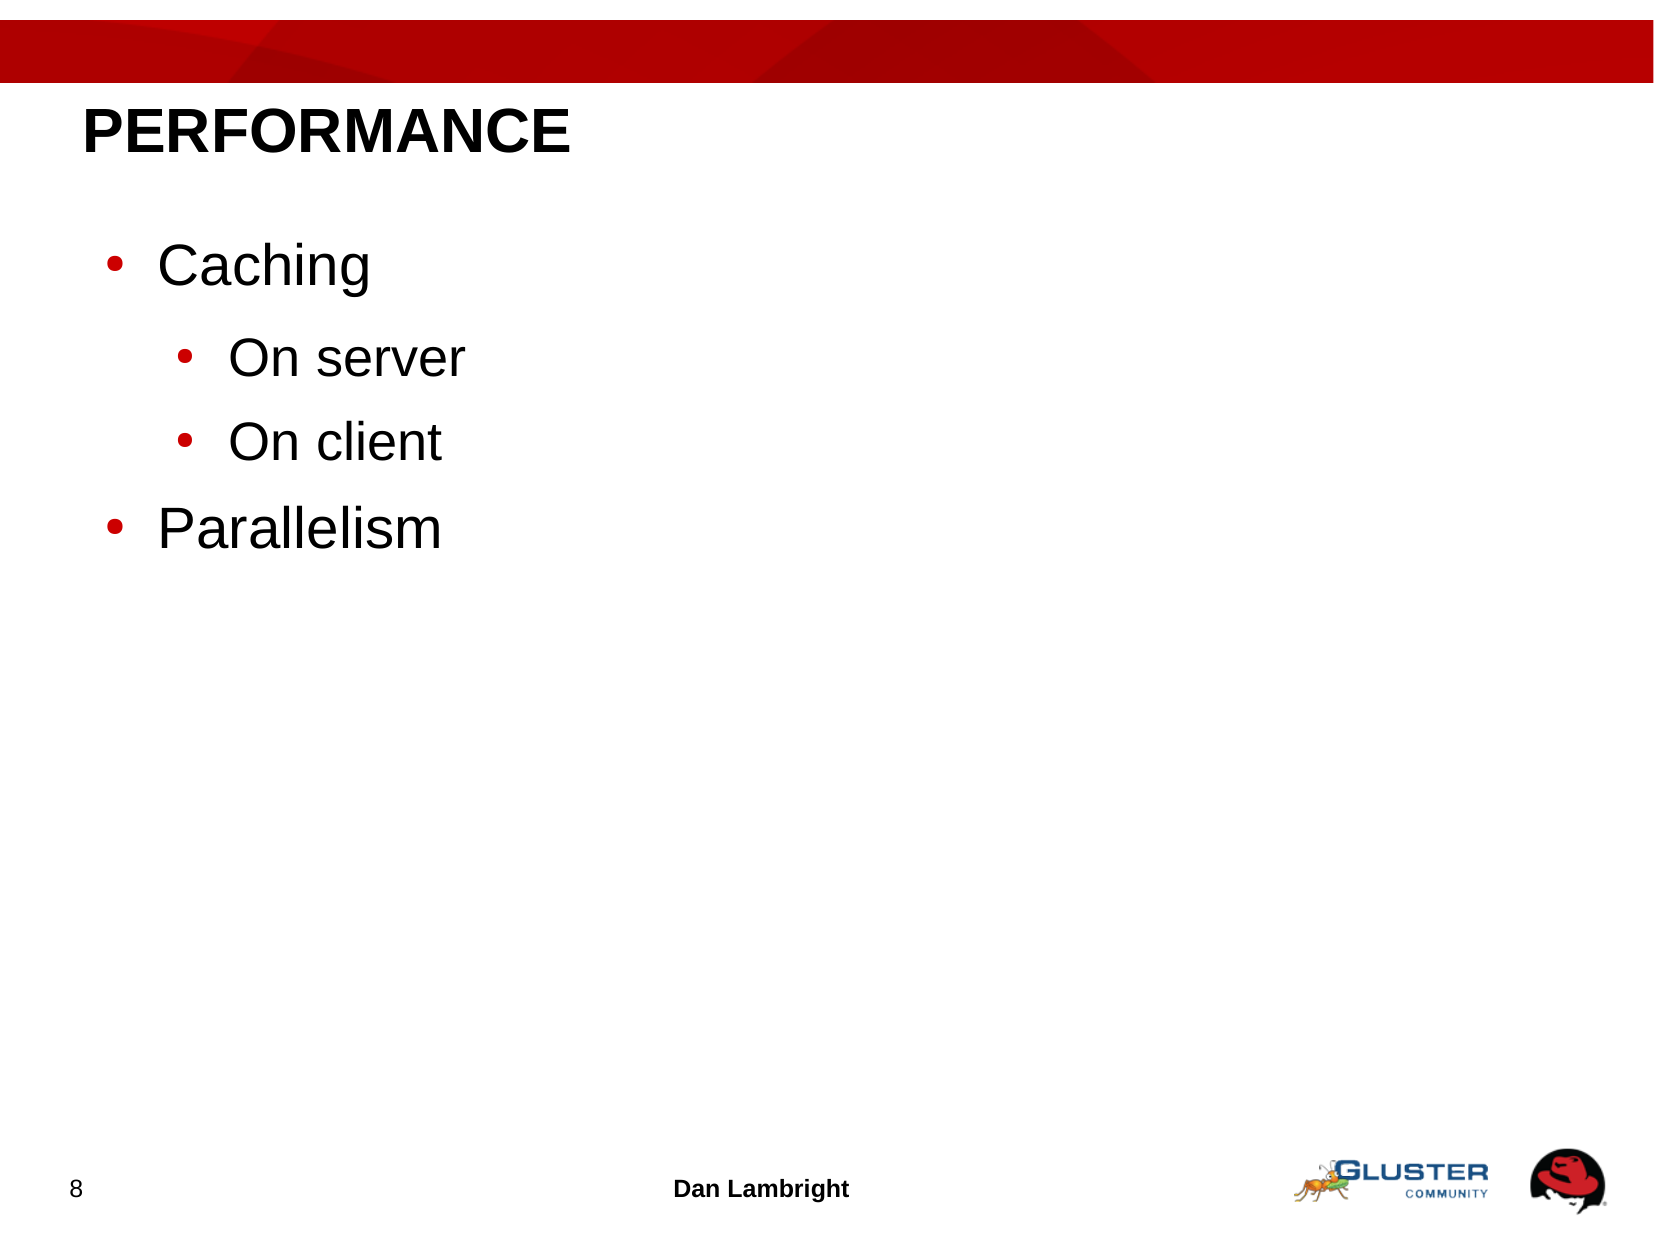

# PERFORMANCE
Caching
On server
On client
Parallelism